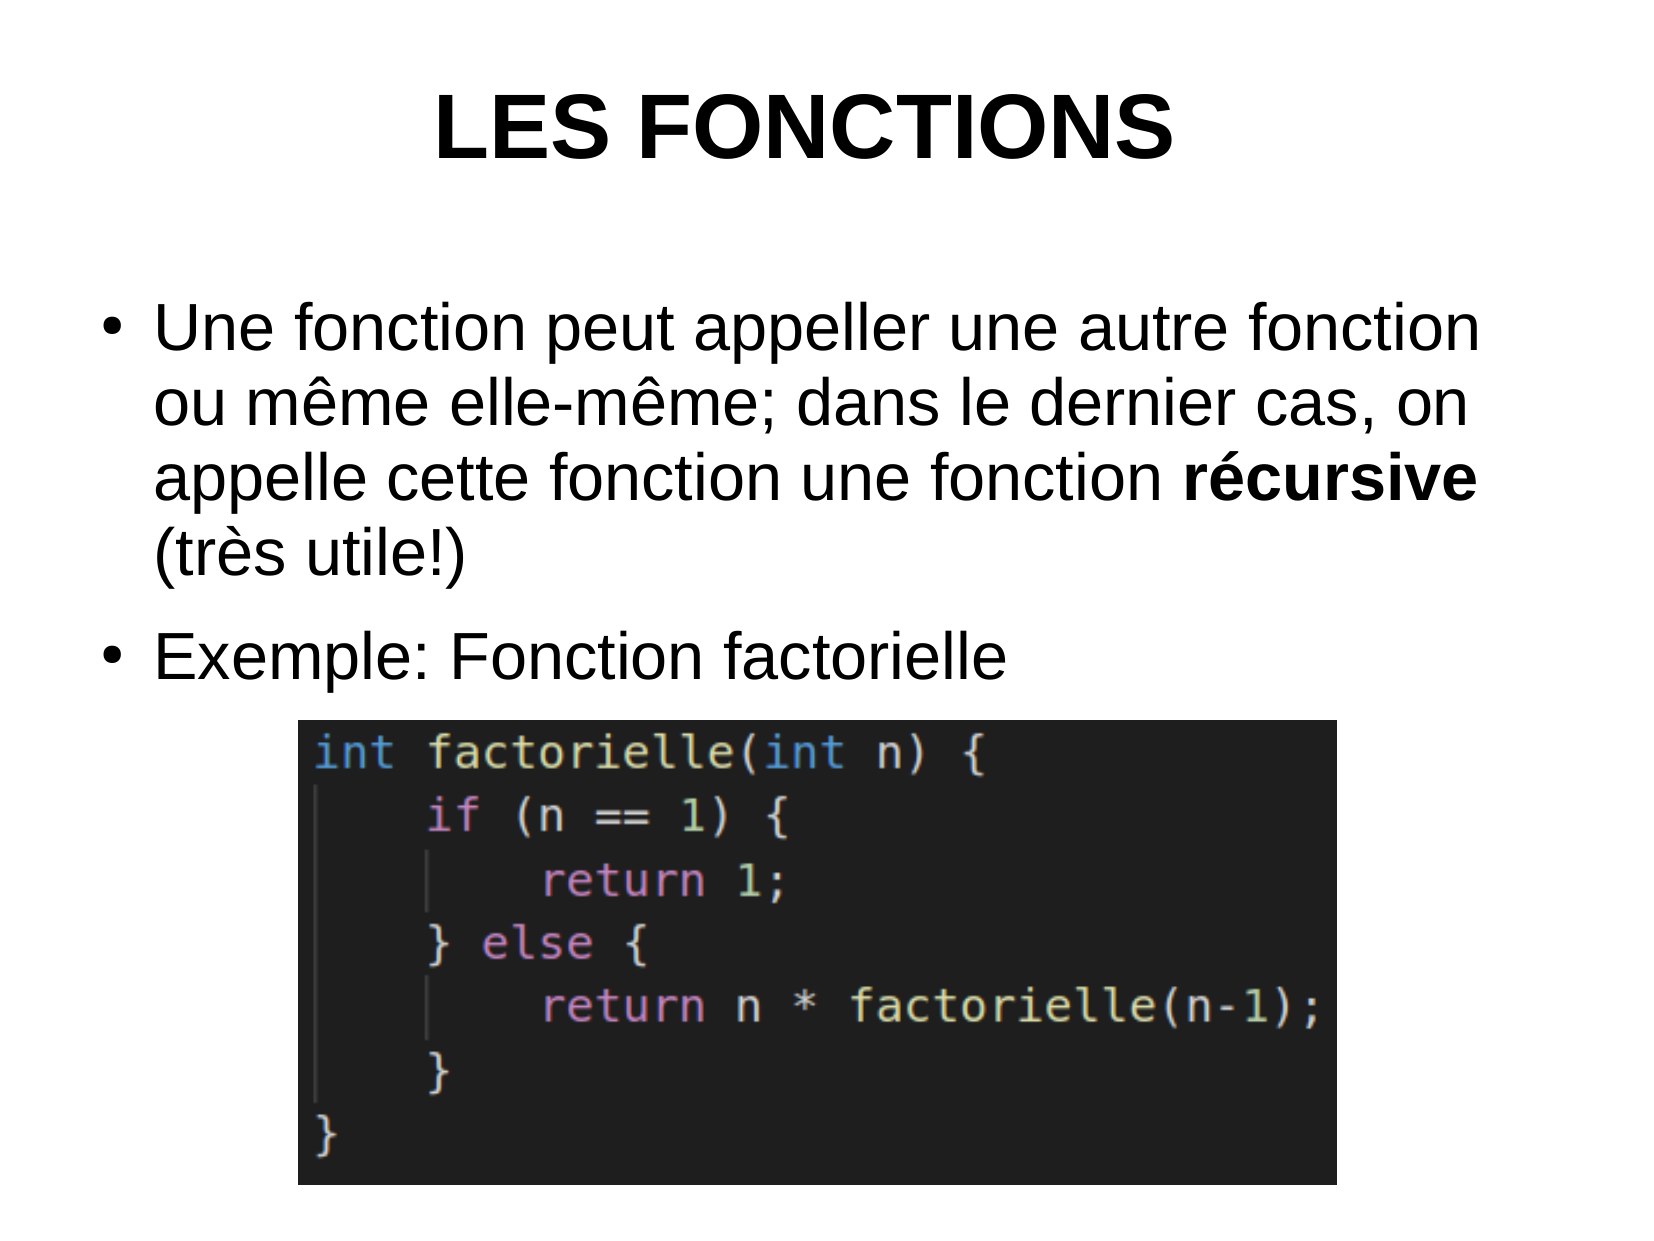

# LES FONCTIONS
Une fonction peut appeller une autre fonction ou même elle-même; dans le dernier cas, on appelle cette fonction une fonction récursive
(très utile!)
Exemple: Fonction factorielle